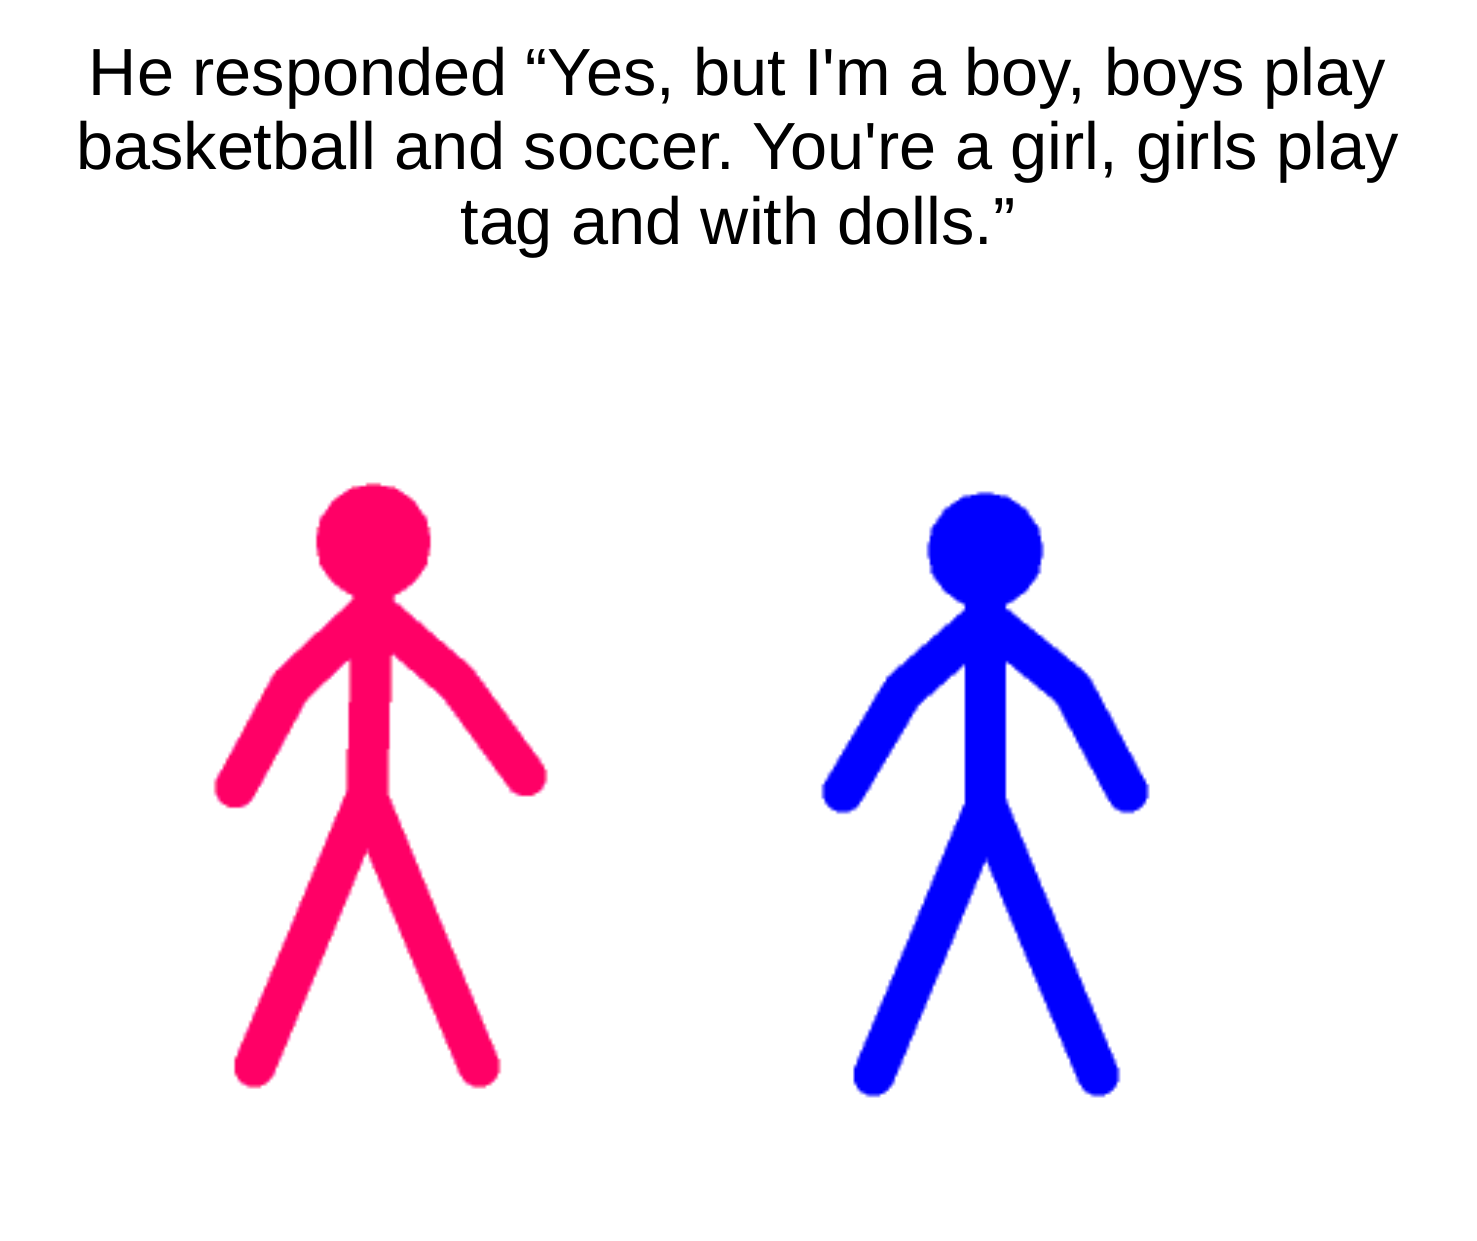

# He responded “Yes, but I'm a boy, boys play basketball and soccer. You're a girl, girls play tag and with dolls.”